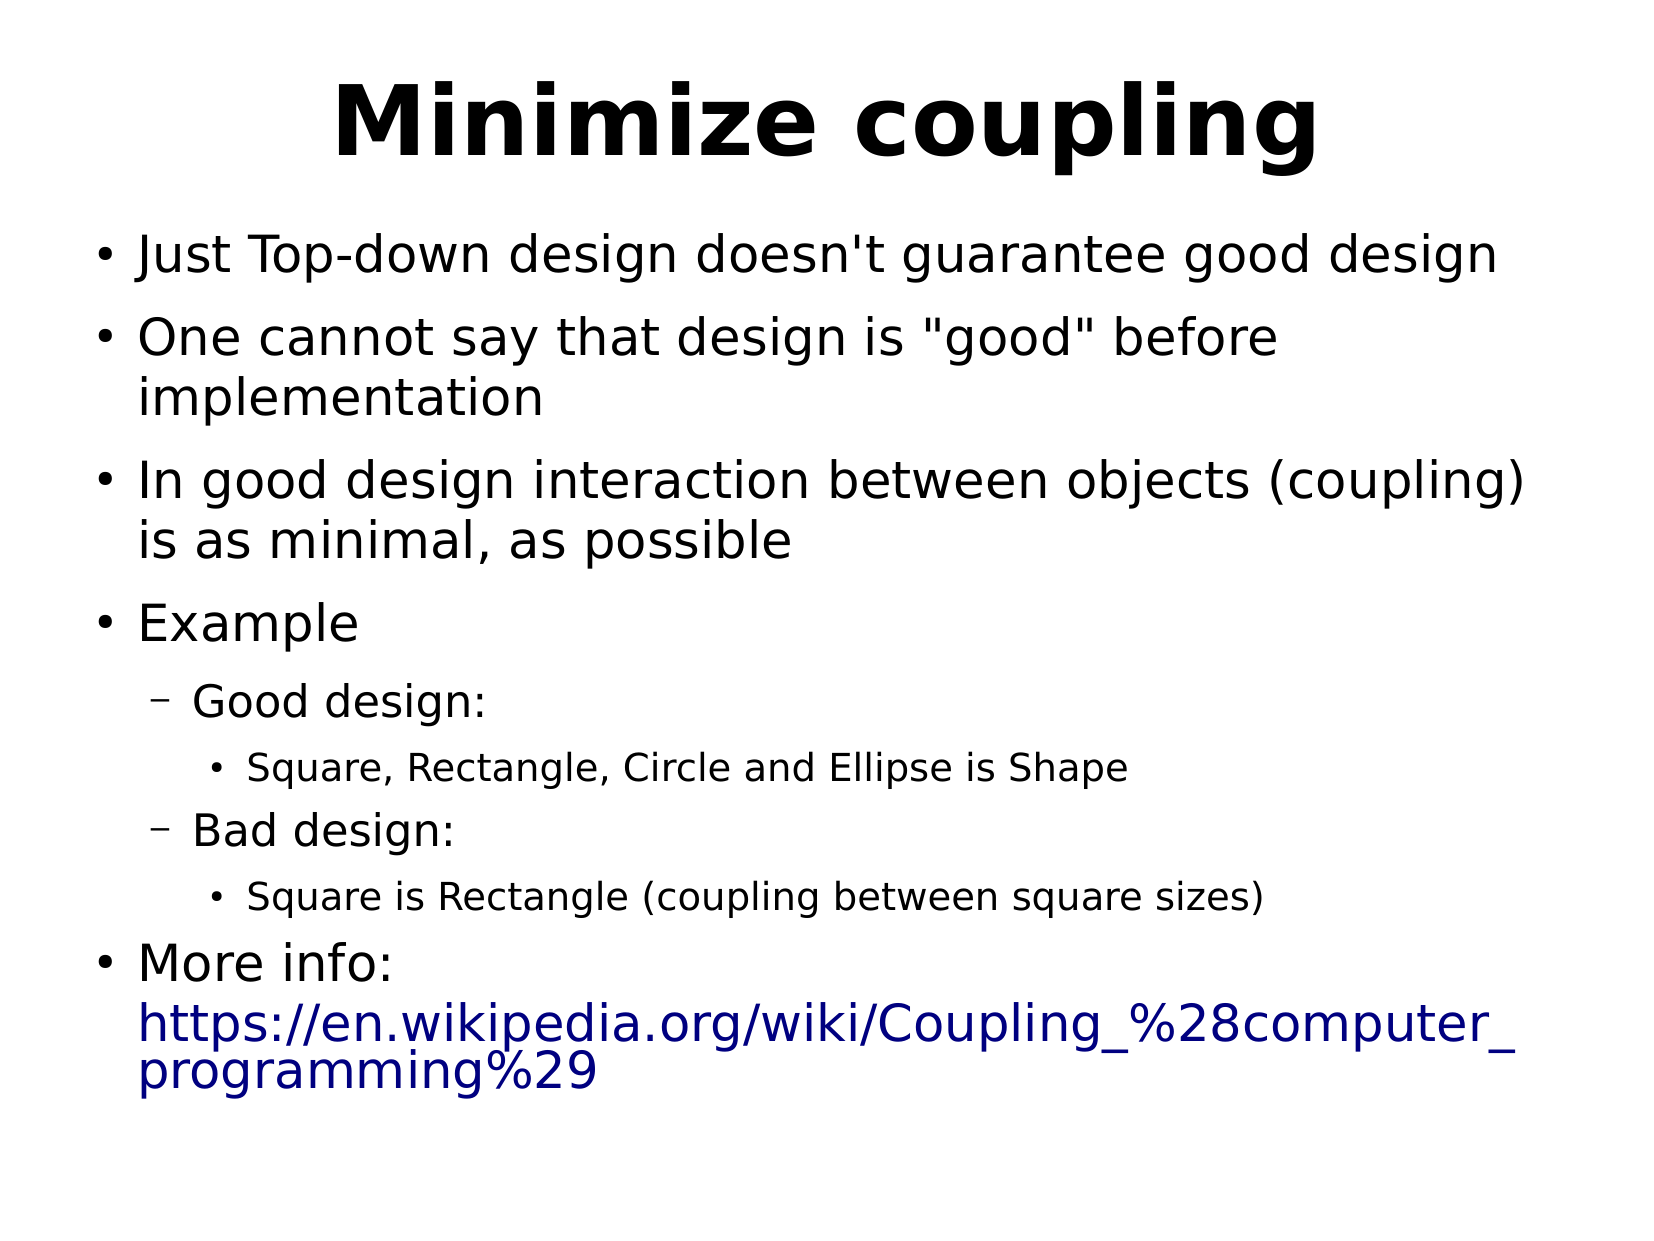

# Minimize coupling
Just Top-down design doesn't guarantee good design
One cannot say that design is "good" before implementation
In good design interaction between objects (coupling) is as minimal, as possible
Example
Good design:
Square, Rectangle, Circle and Ellipse is Shape
Bad design:
Square is Rectangle (coupling between square sizes)
More info:
https://en.wikipedia.org/wiki/Coupling_%28computer_programming%29